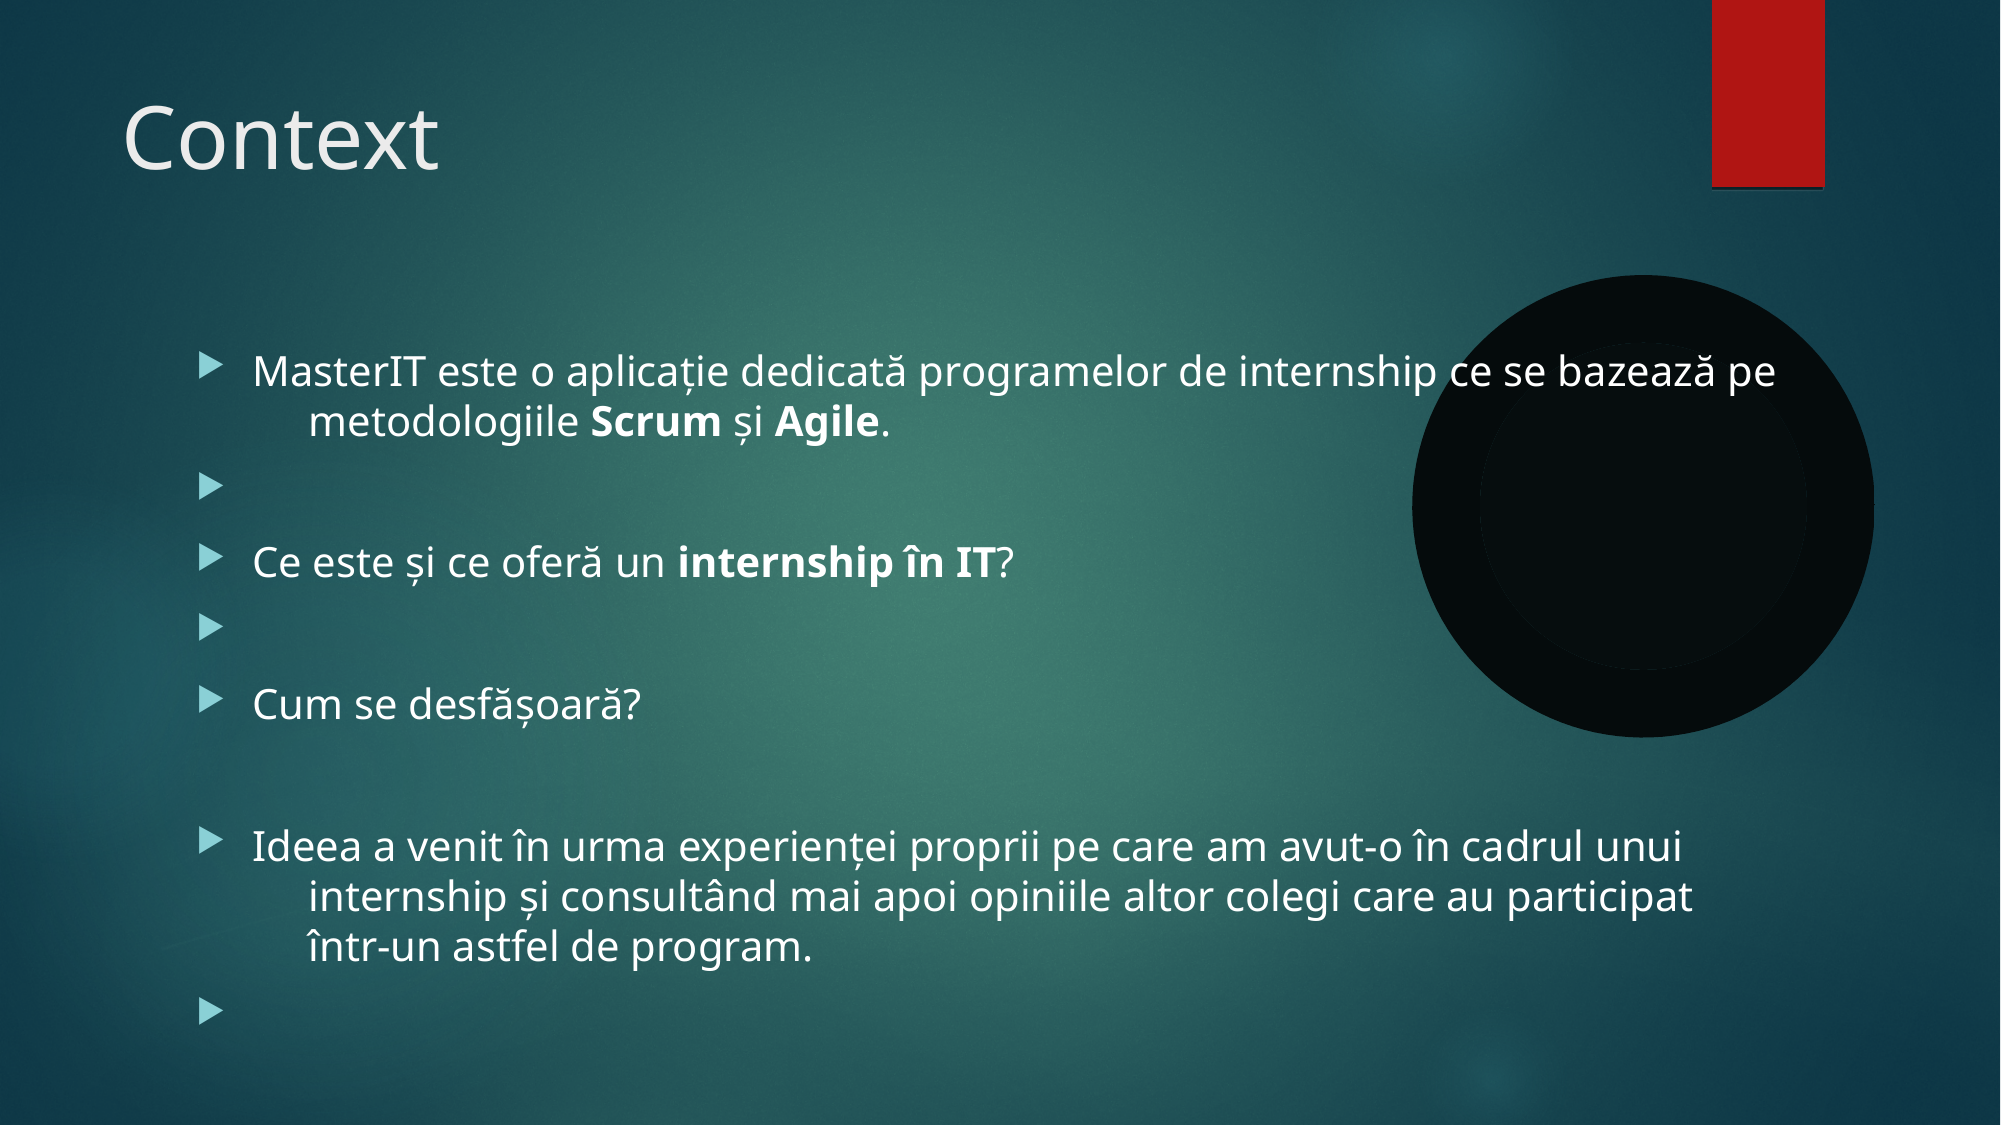

# Context
MasterIT este o aplicație dedicată programelor de internship ce se bazează pe metodologiile Scrum și Agile.
Ce este și ce oferă un internship în IT?
Cum se desfășoară?
Ideea a venit în urma experienței proprii pe care am avut-o în cadrul unui internship și consultând mai apoi opiniile altor colegi care au participat într-un astfel de program.